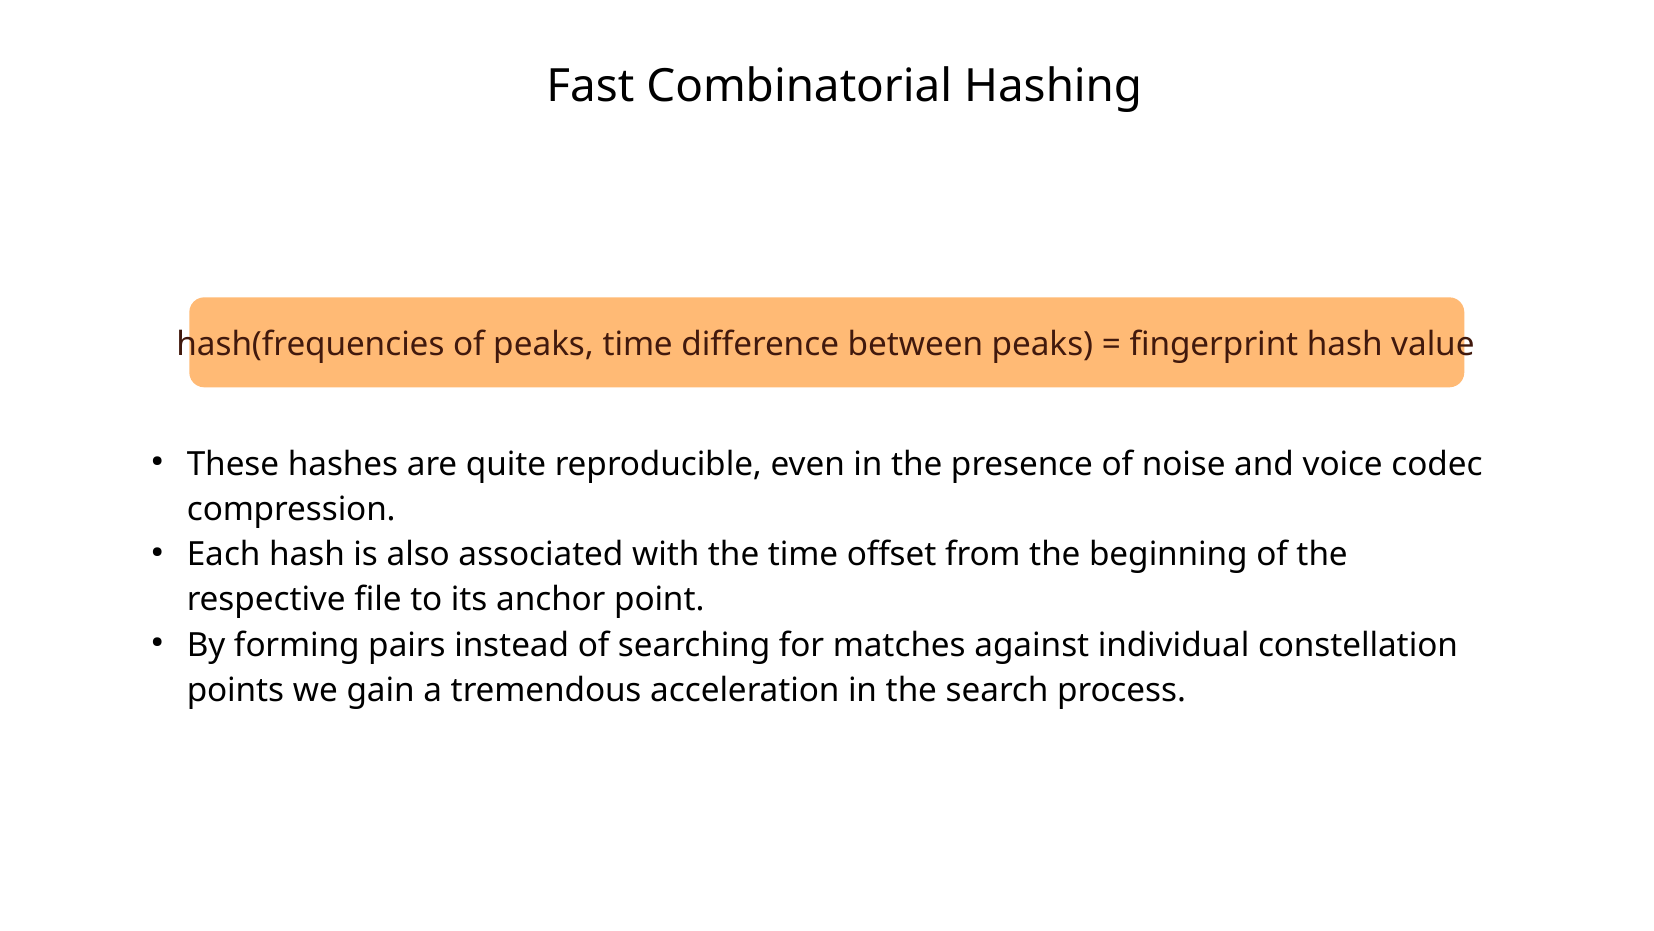

Fast Combinatorial Hashing
hash(frequencies of peaks, time difference between peaks) = fingerprint hash value
These hashes are quite reproducible, even in the presence of noise and voice codec compression.
Each hash is also associated with the time offset from the beginning of the respective file to its anchor point.
By forming pairs instead of searching for matches against individual constellation points we gain a tremendous acceleration in the search process.